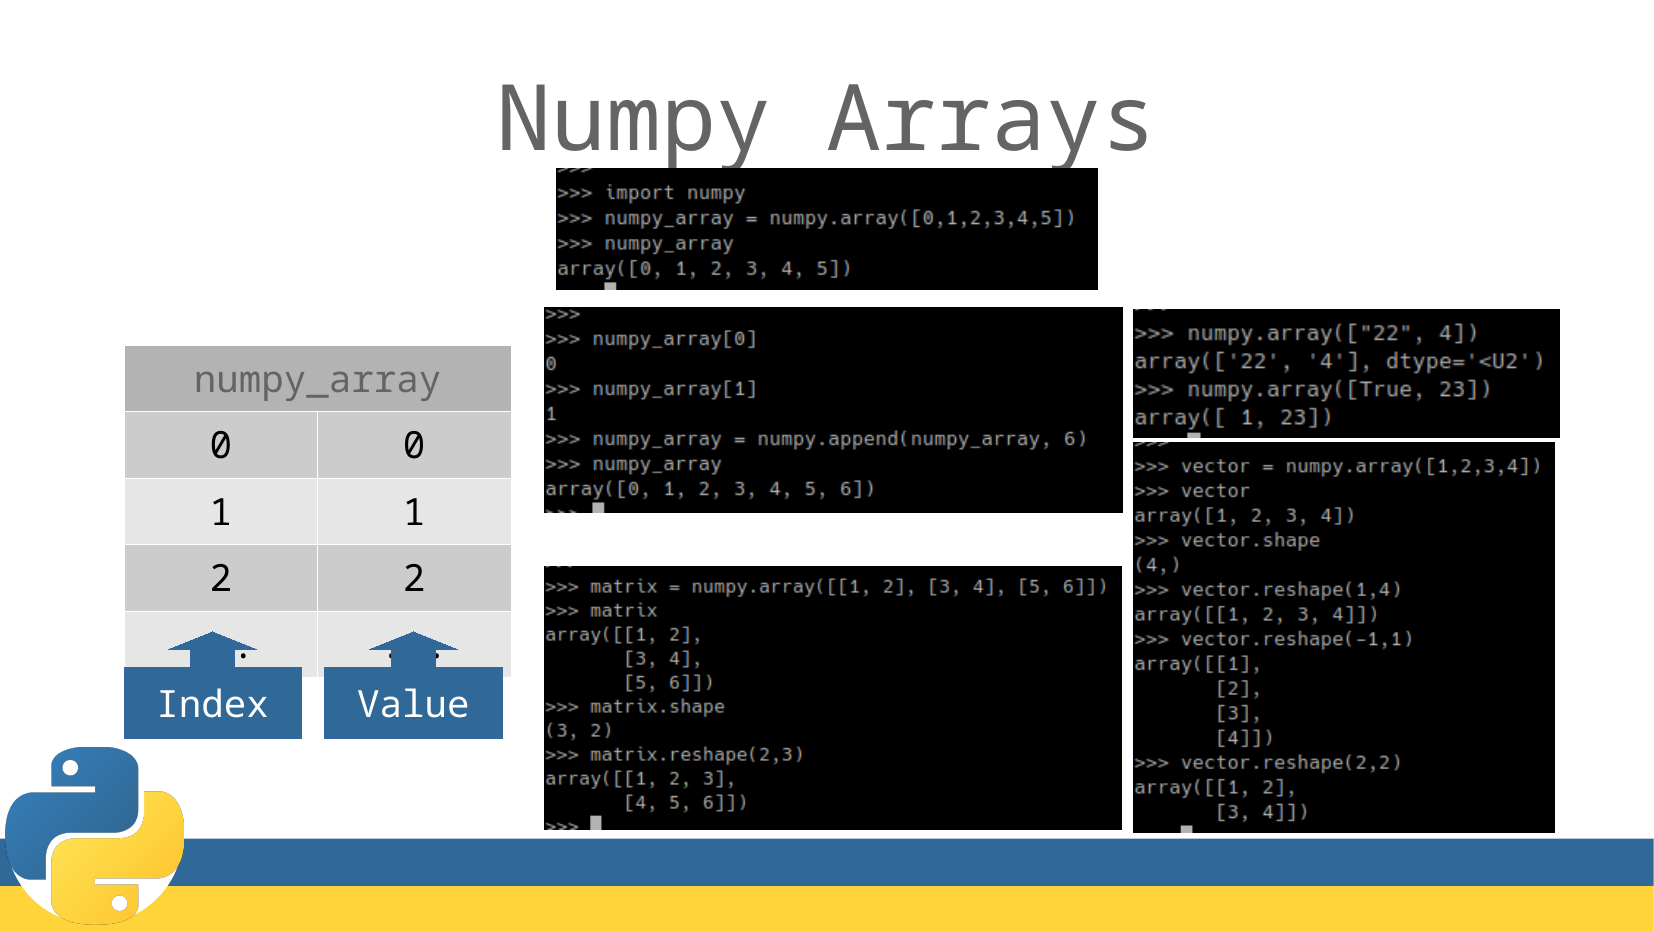

# Numpy Arrays
| numpy\_array | |
| --- | --- |
| 0 | 0 |
| 1 | 1 |
| 2 | 2 |
| ... | ... |
Index
Value